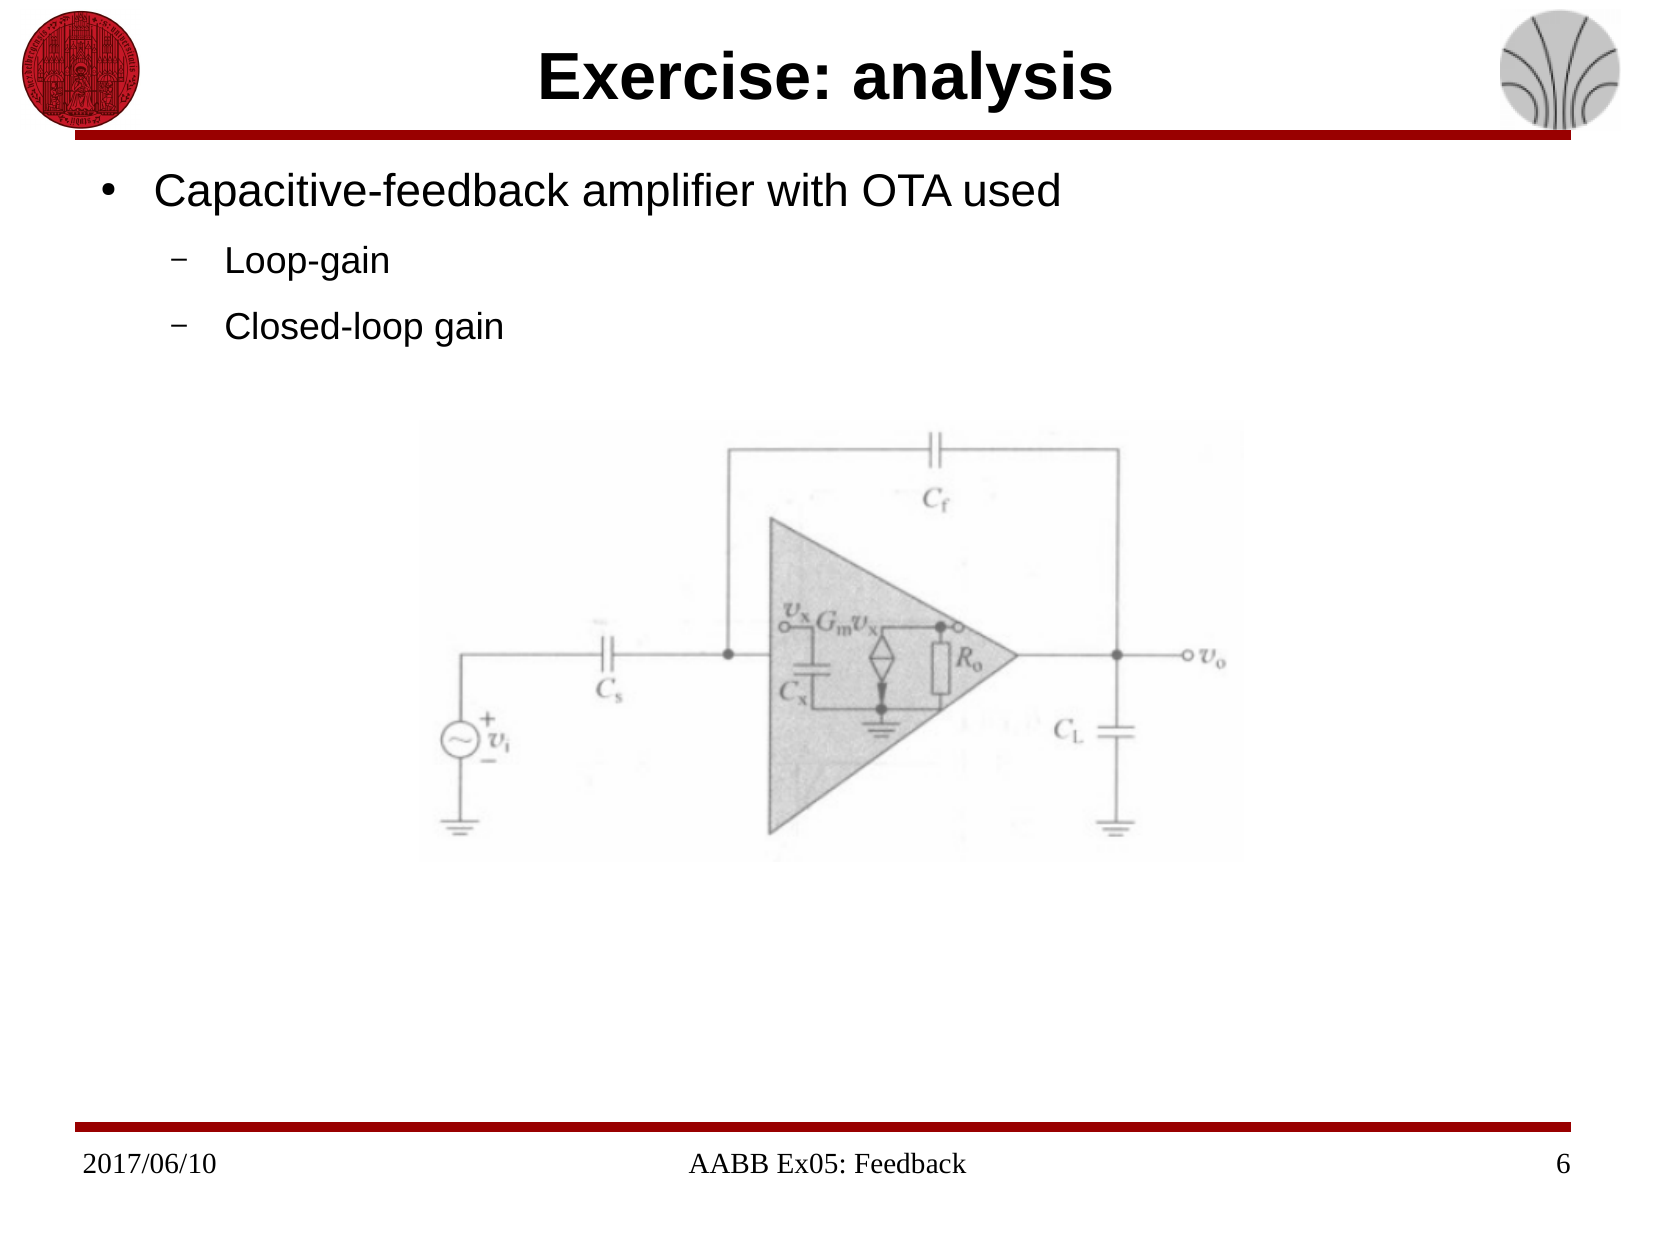

# Exercise: analysis
Capacitive-feedback amplifier with OTA used
Loop-gain
Closed-loop gain
2017/06/10
AABB Ex05: Feedback
6